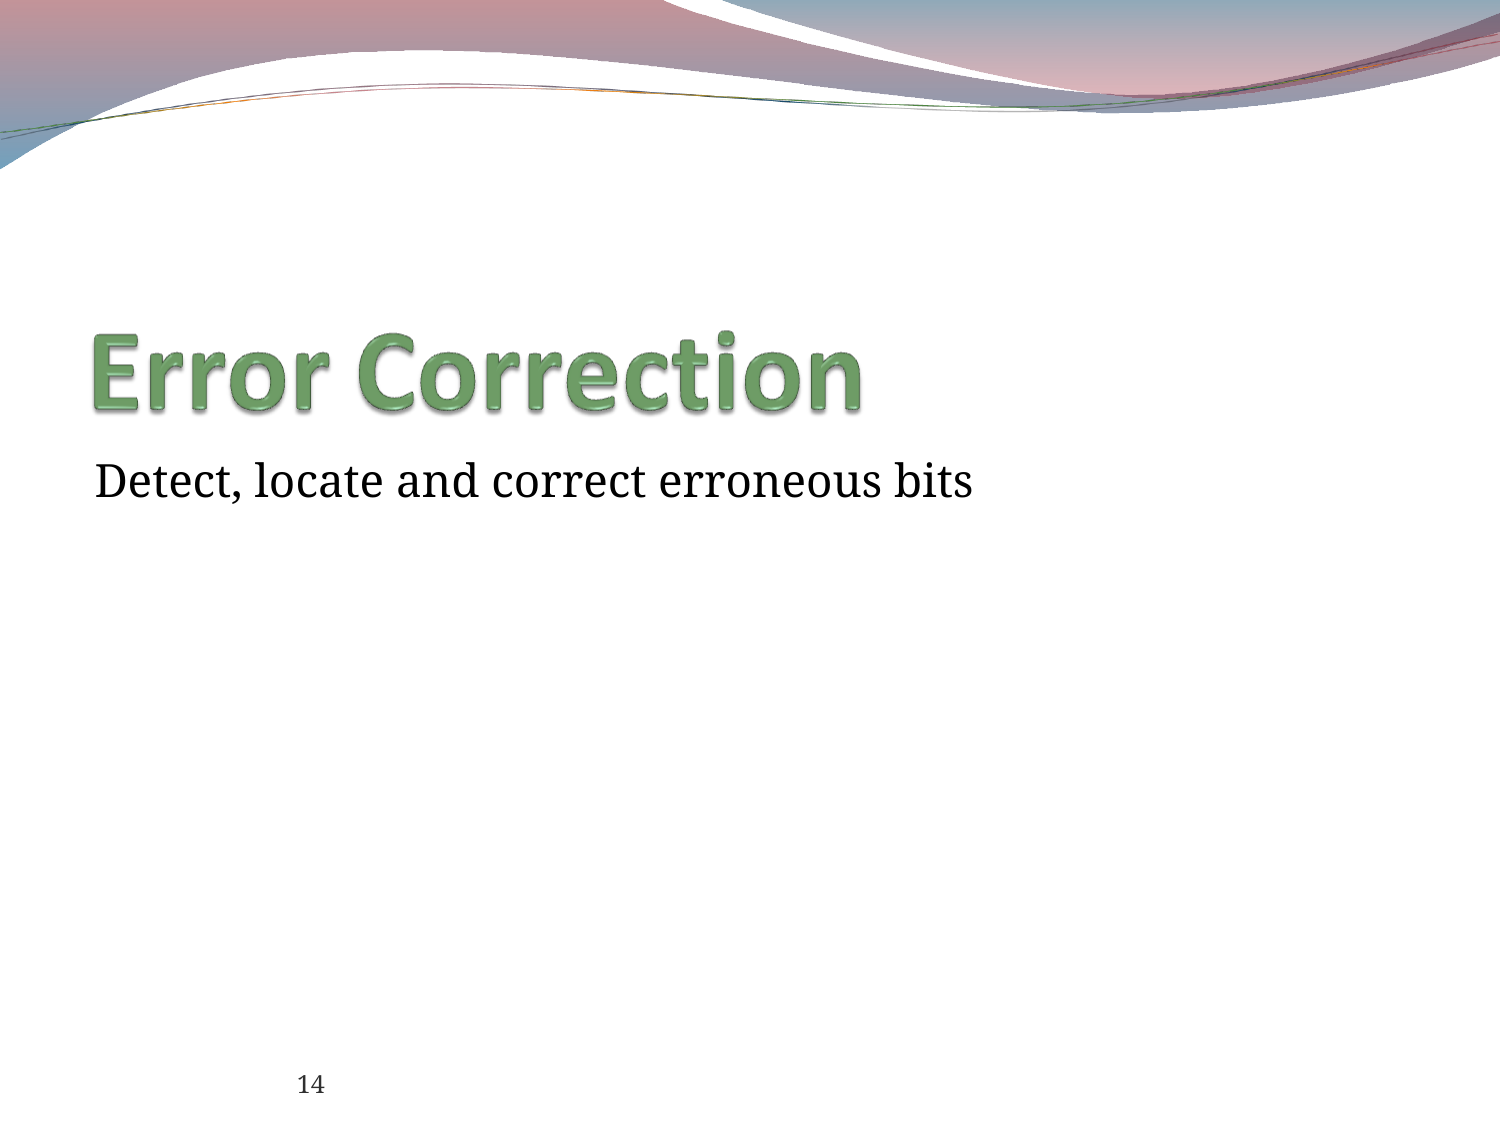

# Detect, locate and correct erroneous bits